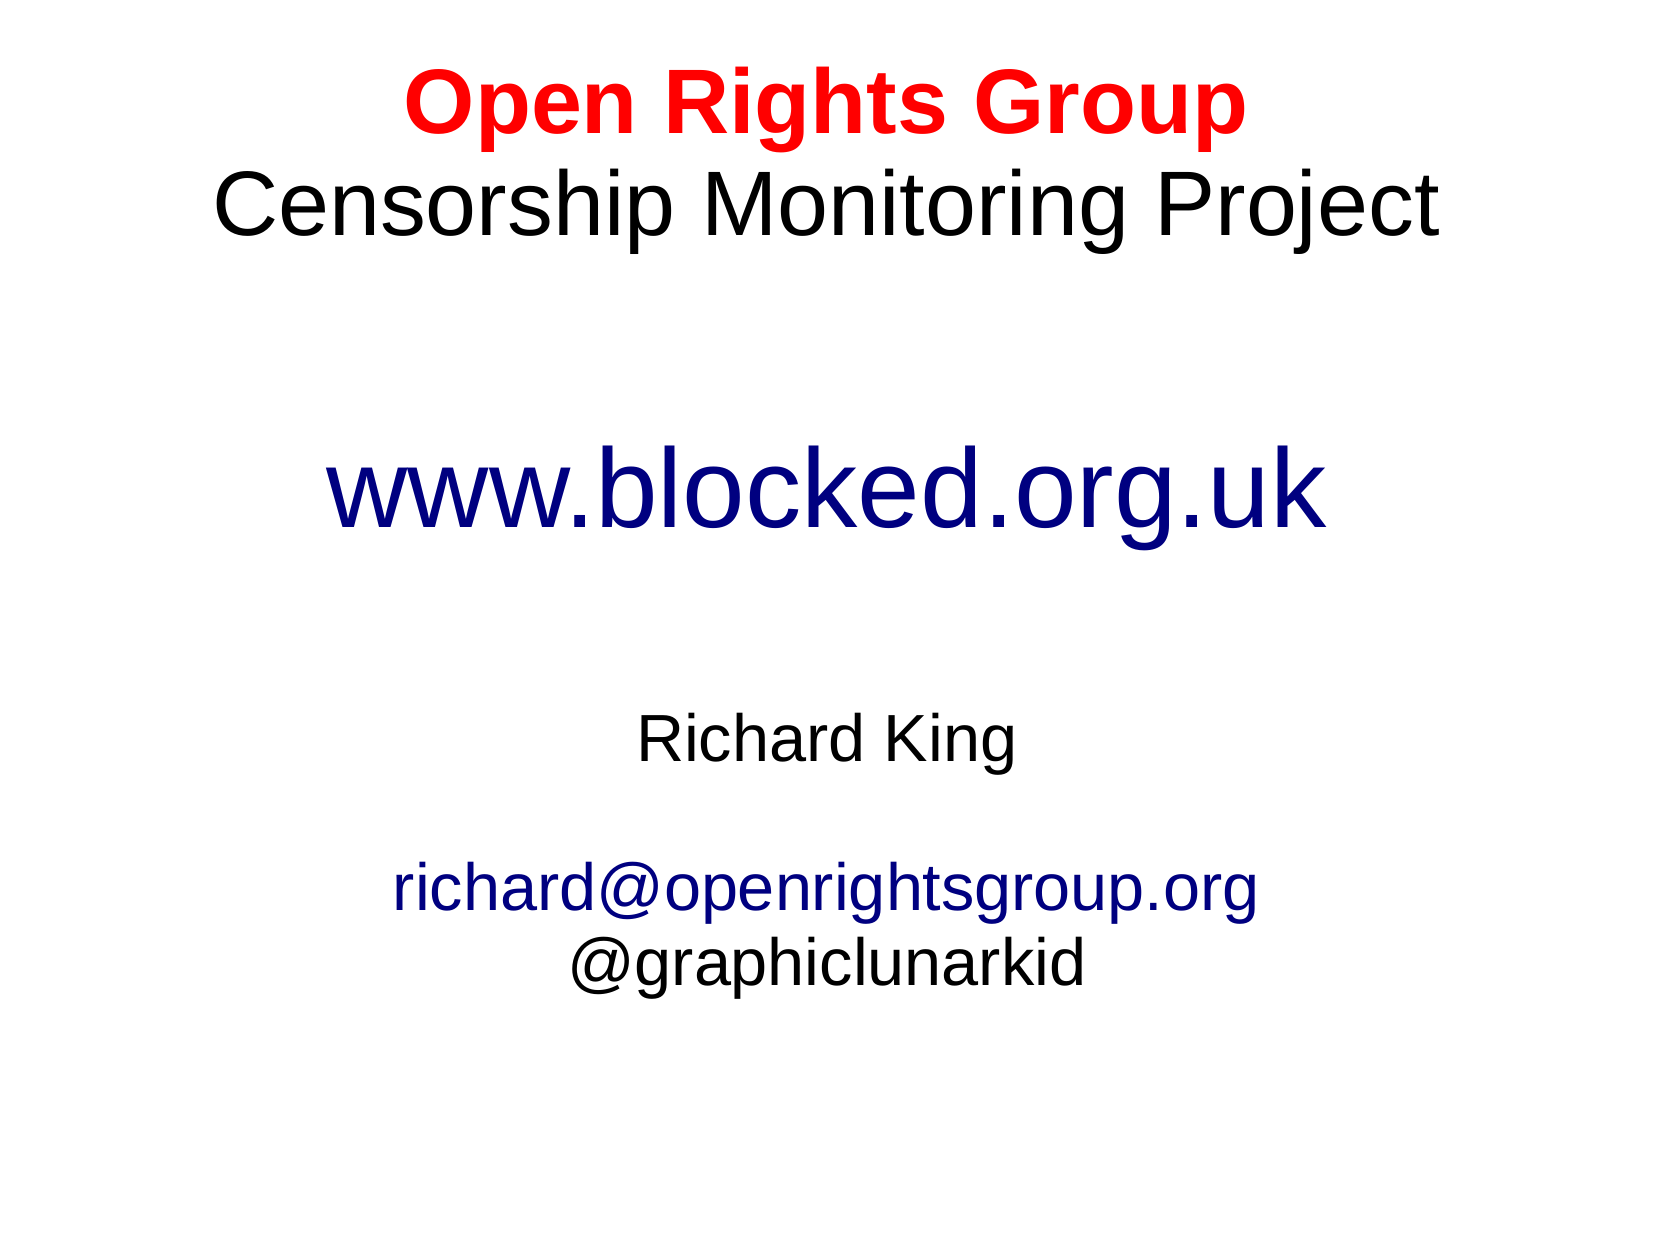

# Open Rights Group Censorship Monitoring Project
www.blocked.org.uk
Richard King
richard@openrightsgroup.org
@graphiclunarkid